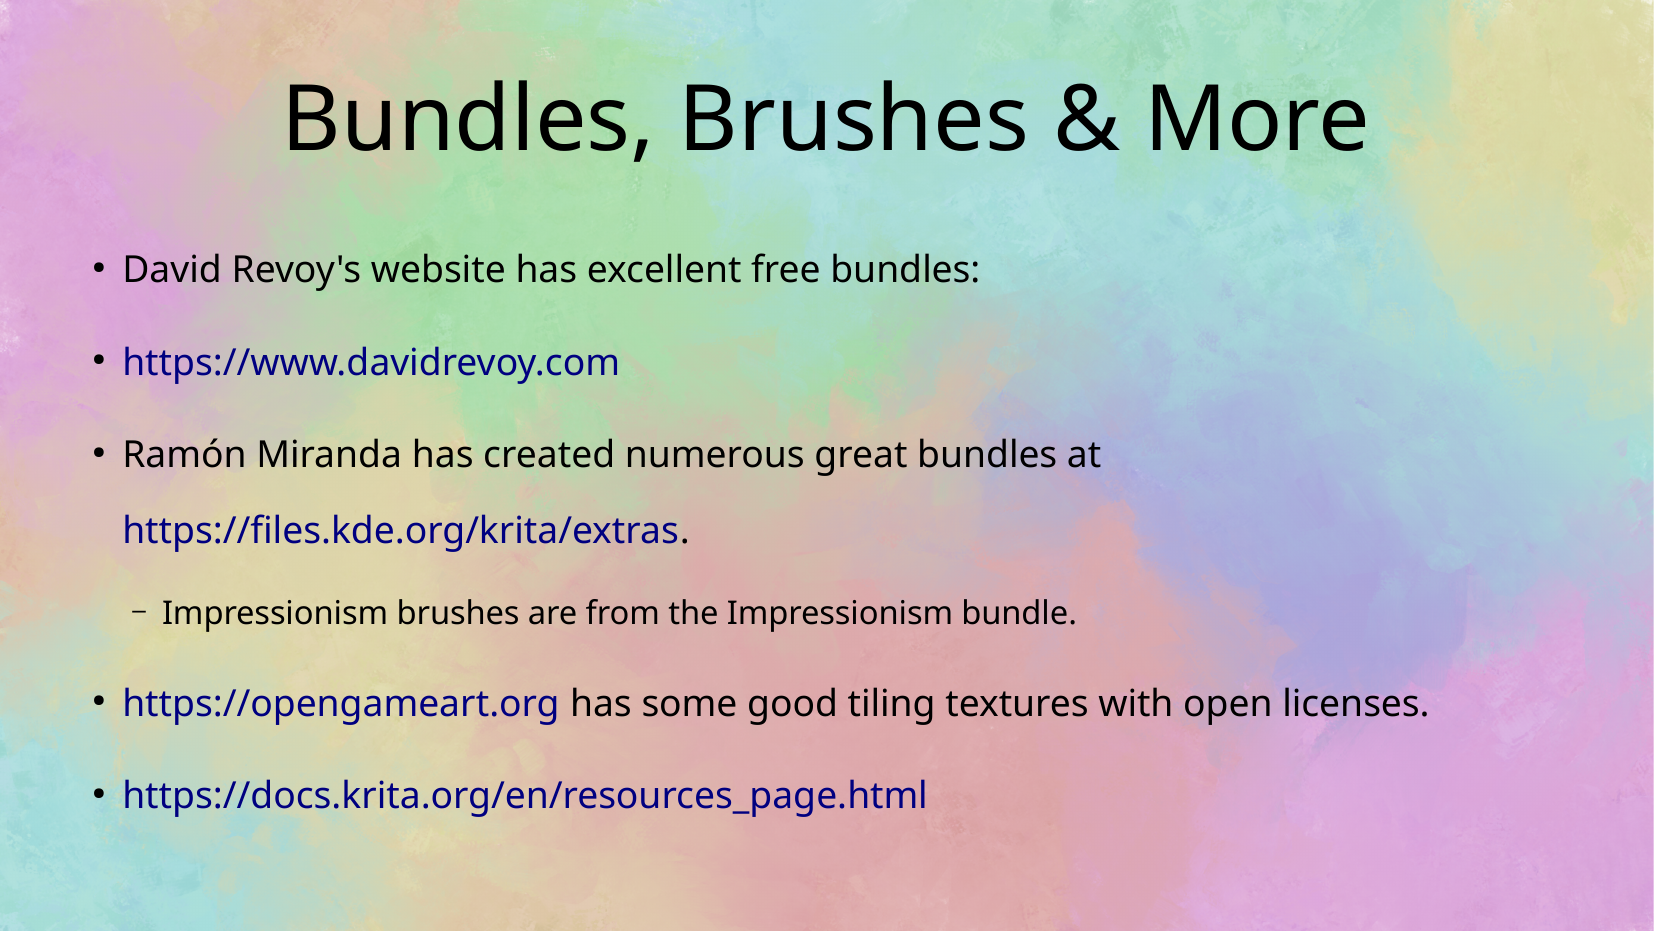

# Bundles, Brushes & More
David Revoy's website has excellent free bundles:
https://www.davidrevoy.com
Ramón Miranda has created numerous great bundles at https://files.kde.org/krita/extras.
Impressionism brushes are from the Impressionism bundle.
https://opengameart.org has some good tiling textures with open licenses.
https://docs.krita.org/en/resources_page.html